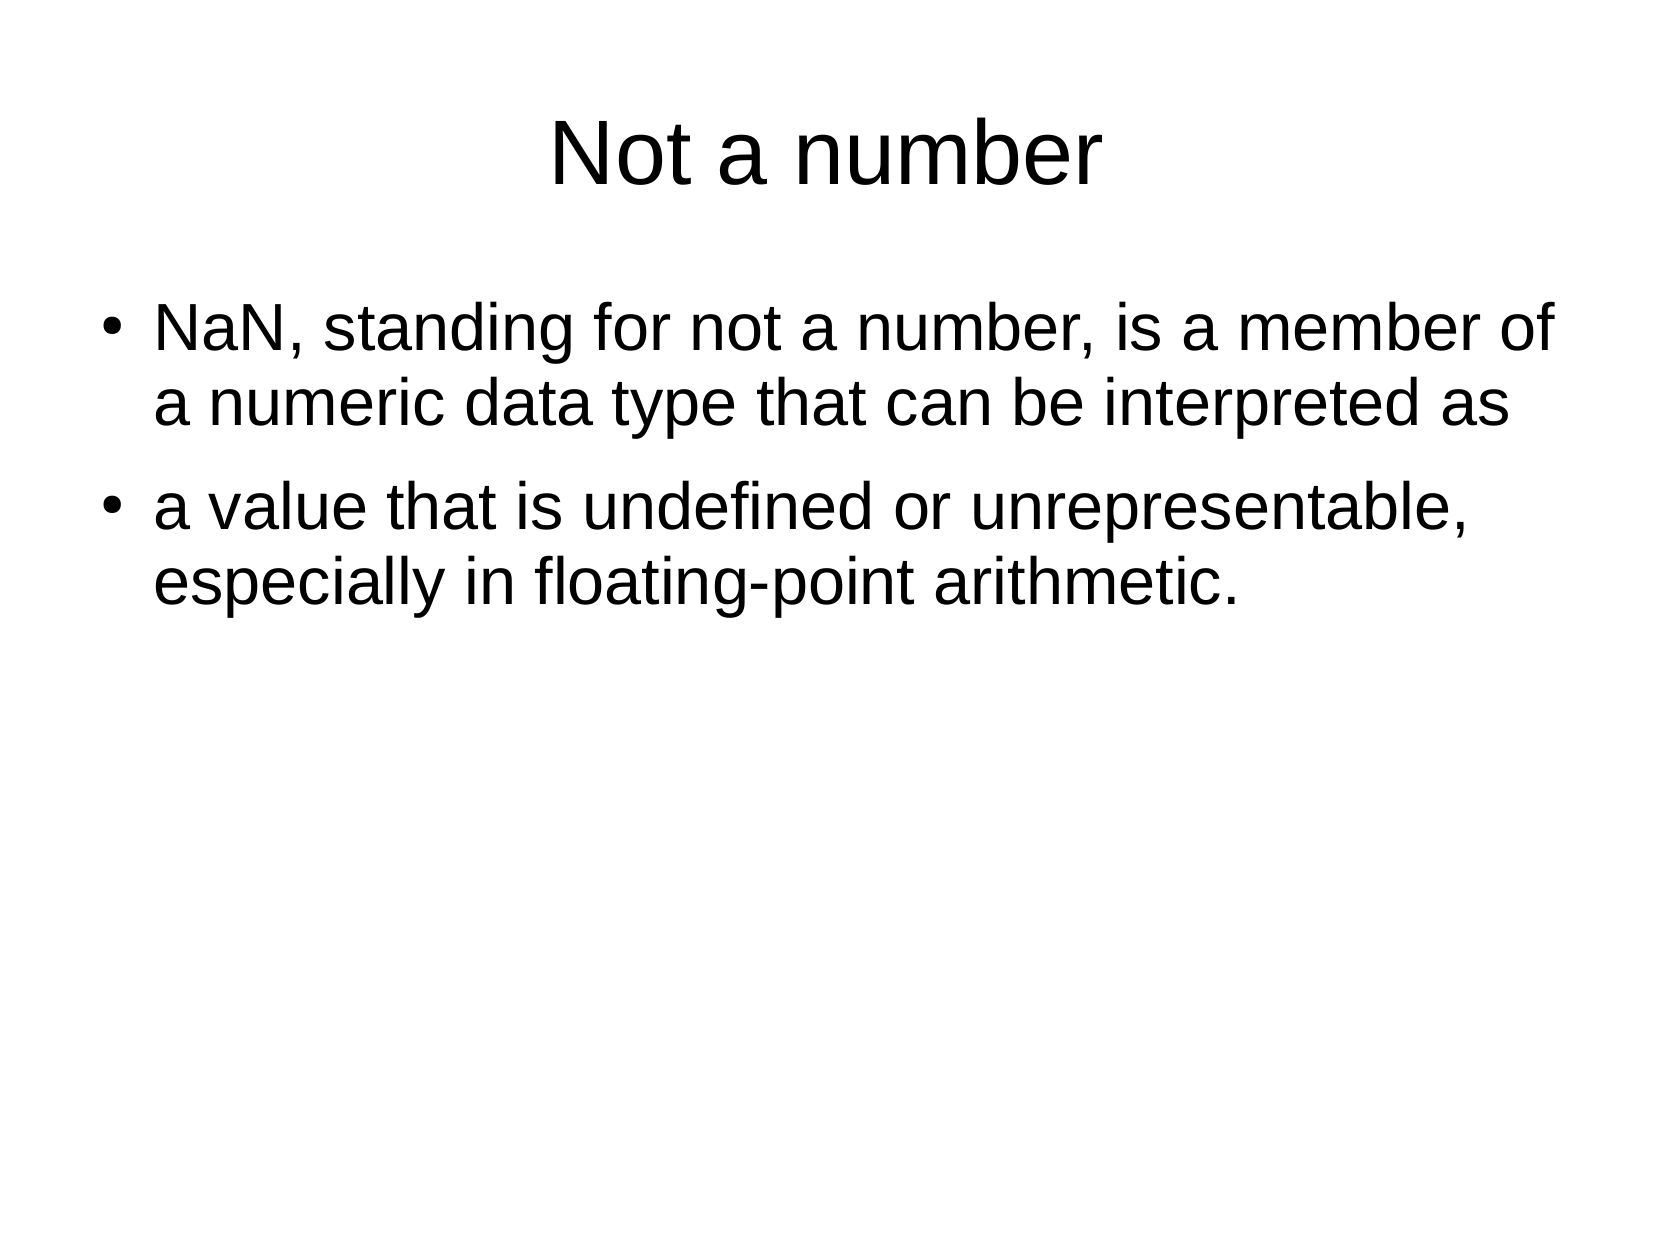

# Not a number
NaN, standing for not a number, is a member of a numeric data type that can be interpreted as
a value that is undefined or unrepresentable, especially in floating-point arithmetic.